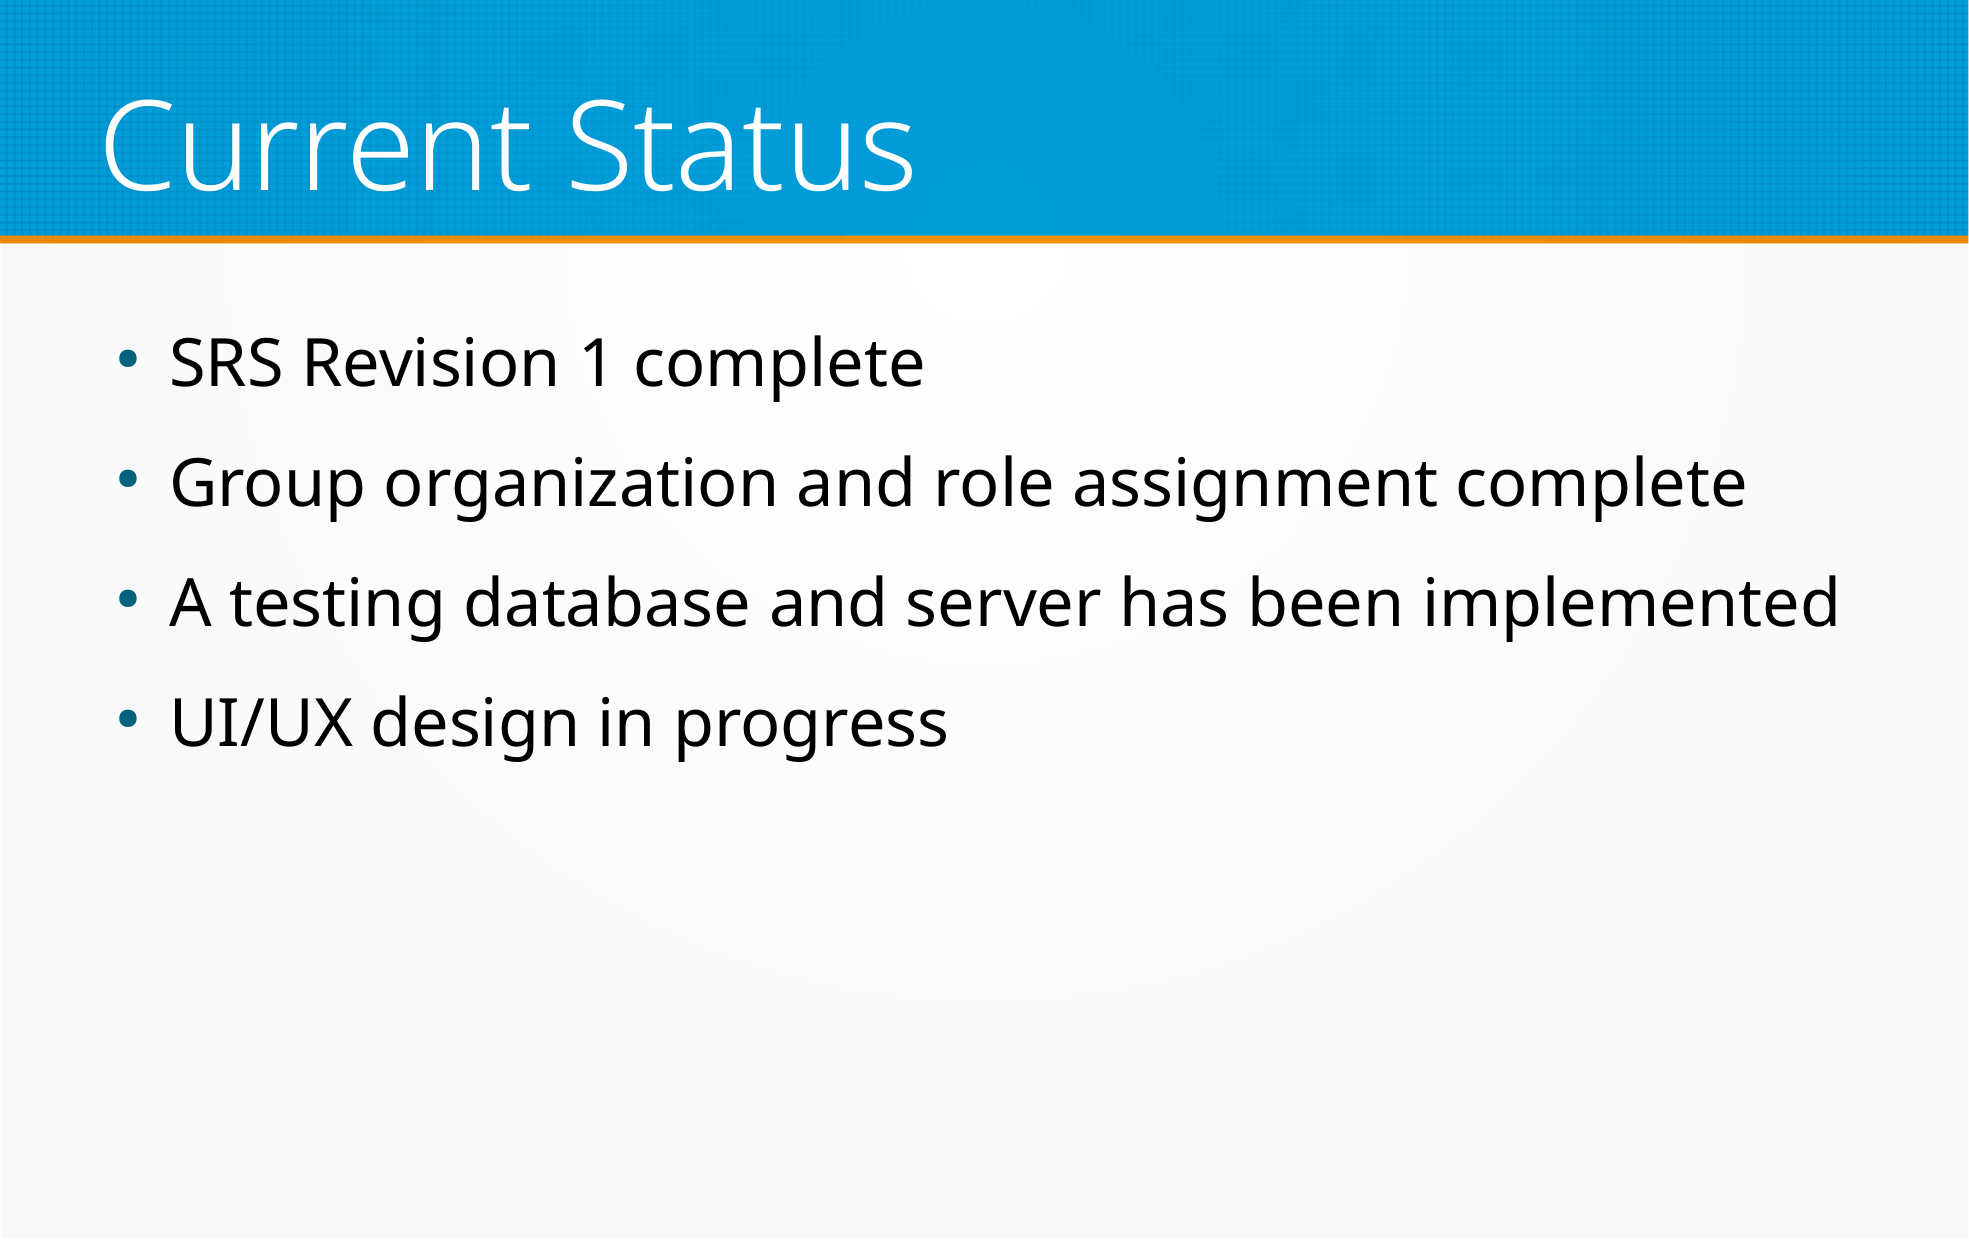

# Current Status
SRS Revision 1 complete
Group organization and role assignment complete
A testing database and server has been implemented
UI/UX design in progress